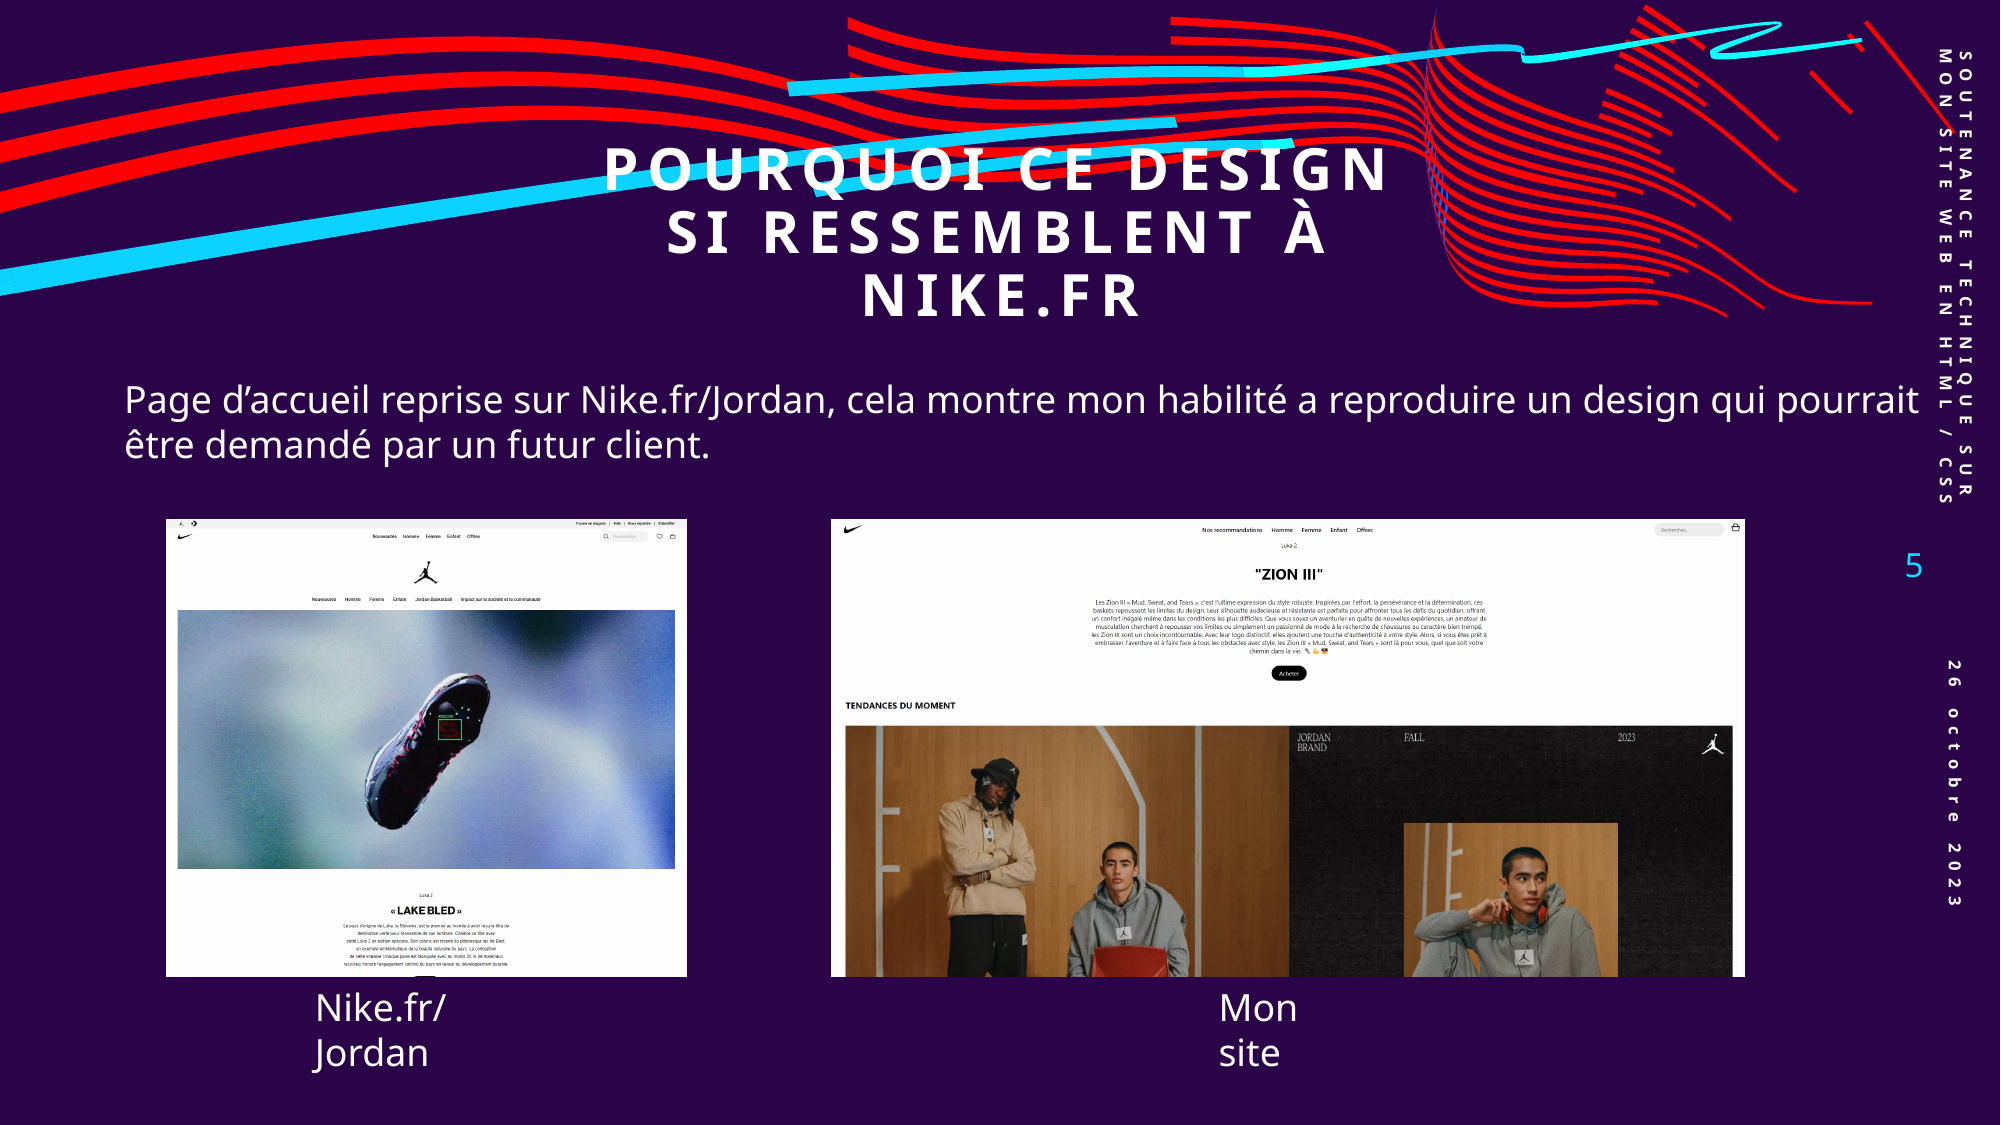

# Pourquoi ce design si ressemblent à Nike.fr
Soutenance technique sur mon site web en html / css
Page d’accueil reprise sur Nike.fr/Jordan, cela montre mon habilité a reproduire un design qui pourrait
être demandé par un futur client.
26 octobre 2023
Nike.fr/Jordan
Mon site